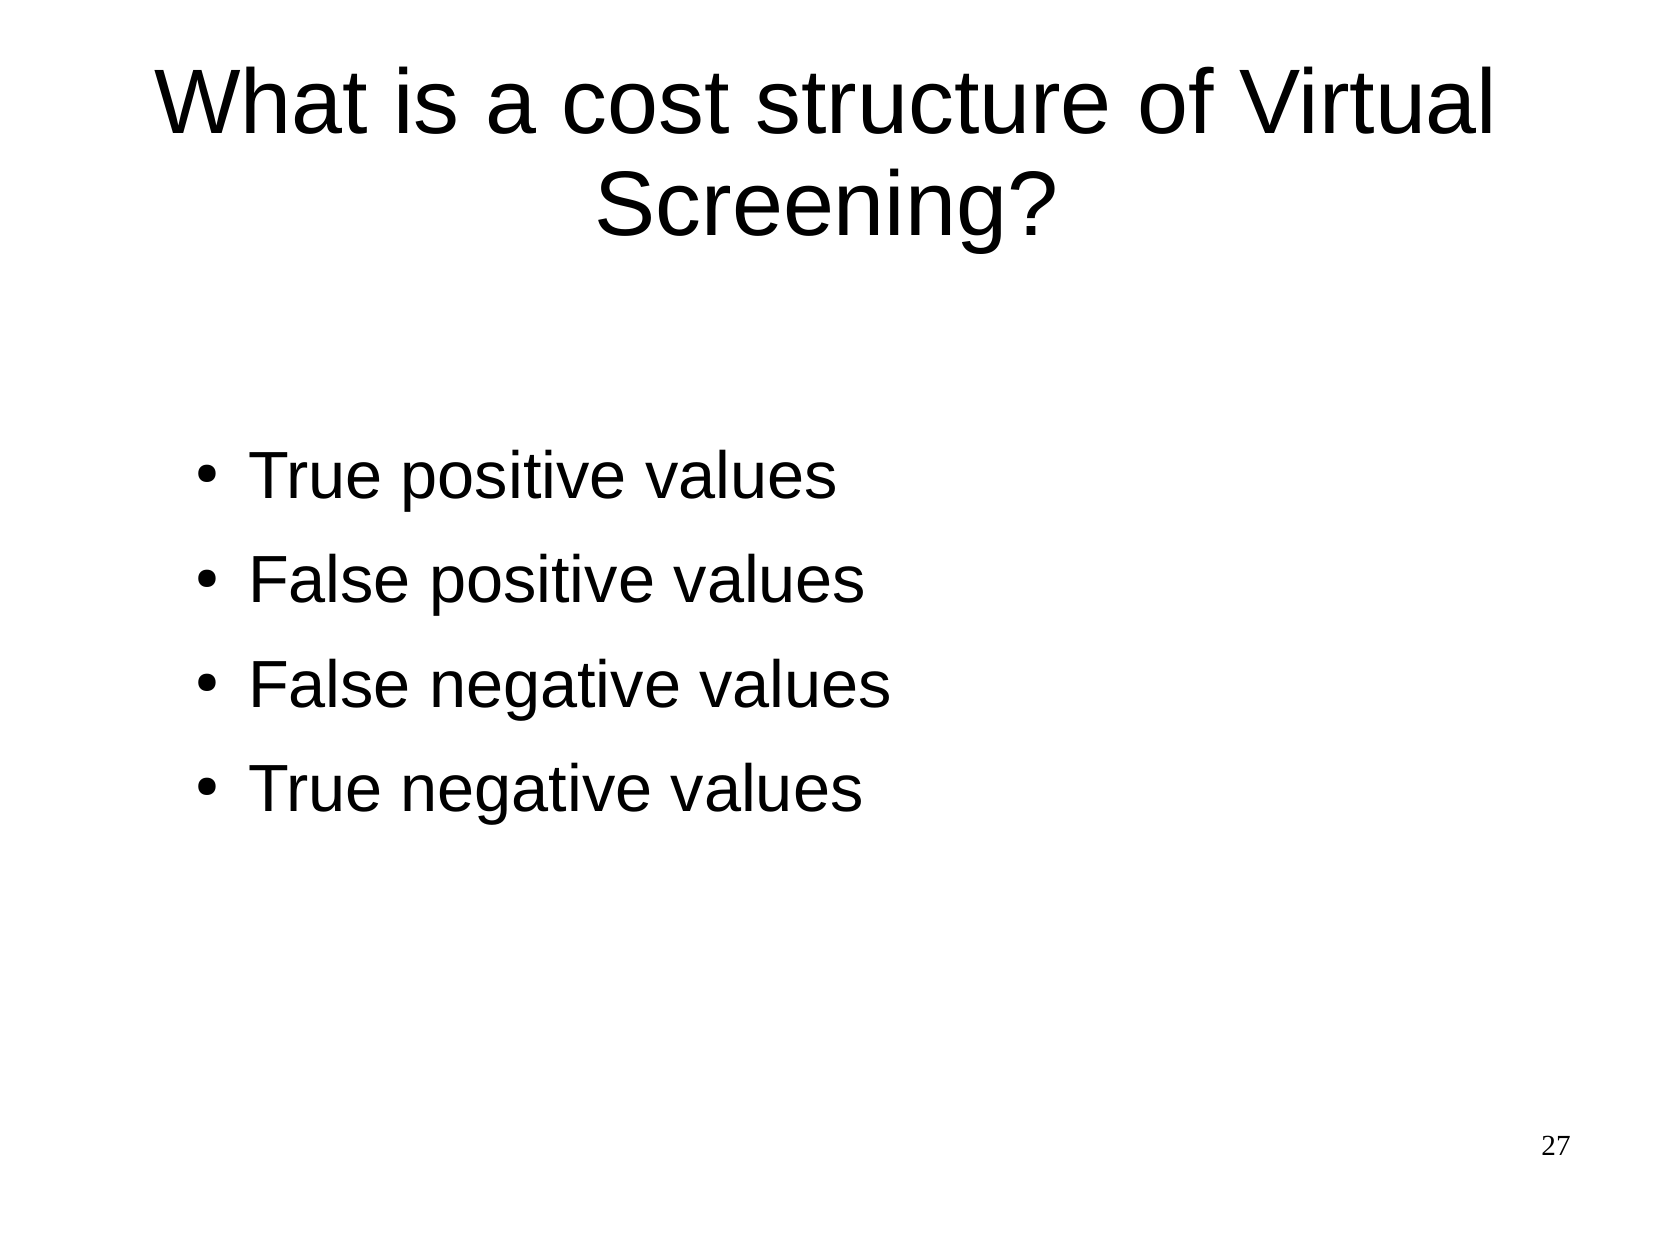

# What is a cost structure of Virtual Screening?
True positive values
False positive values
False negative values
True negative values
27